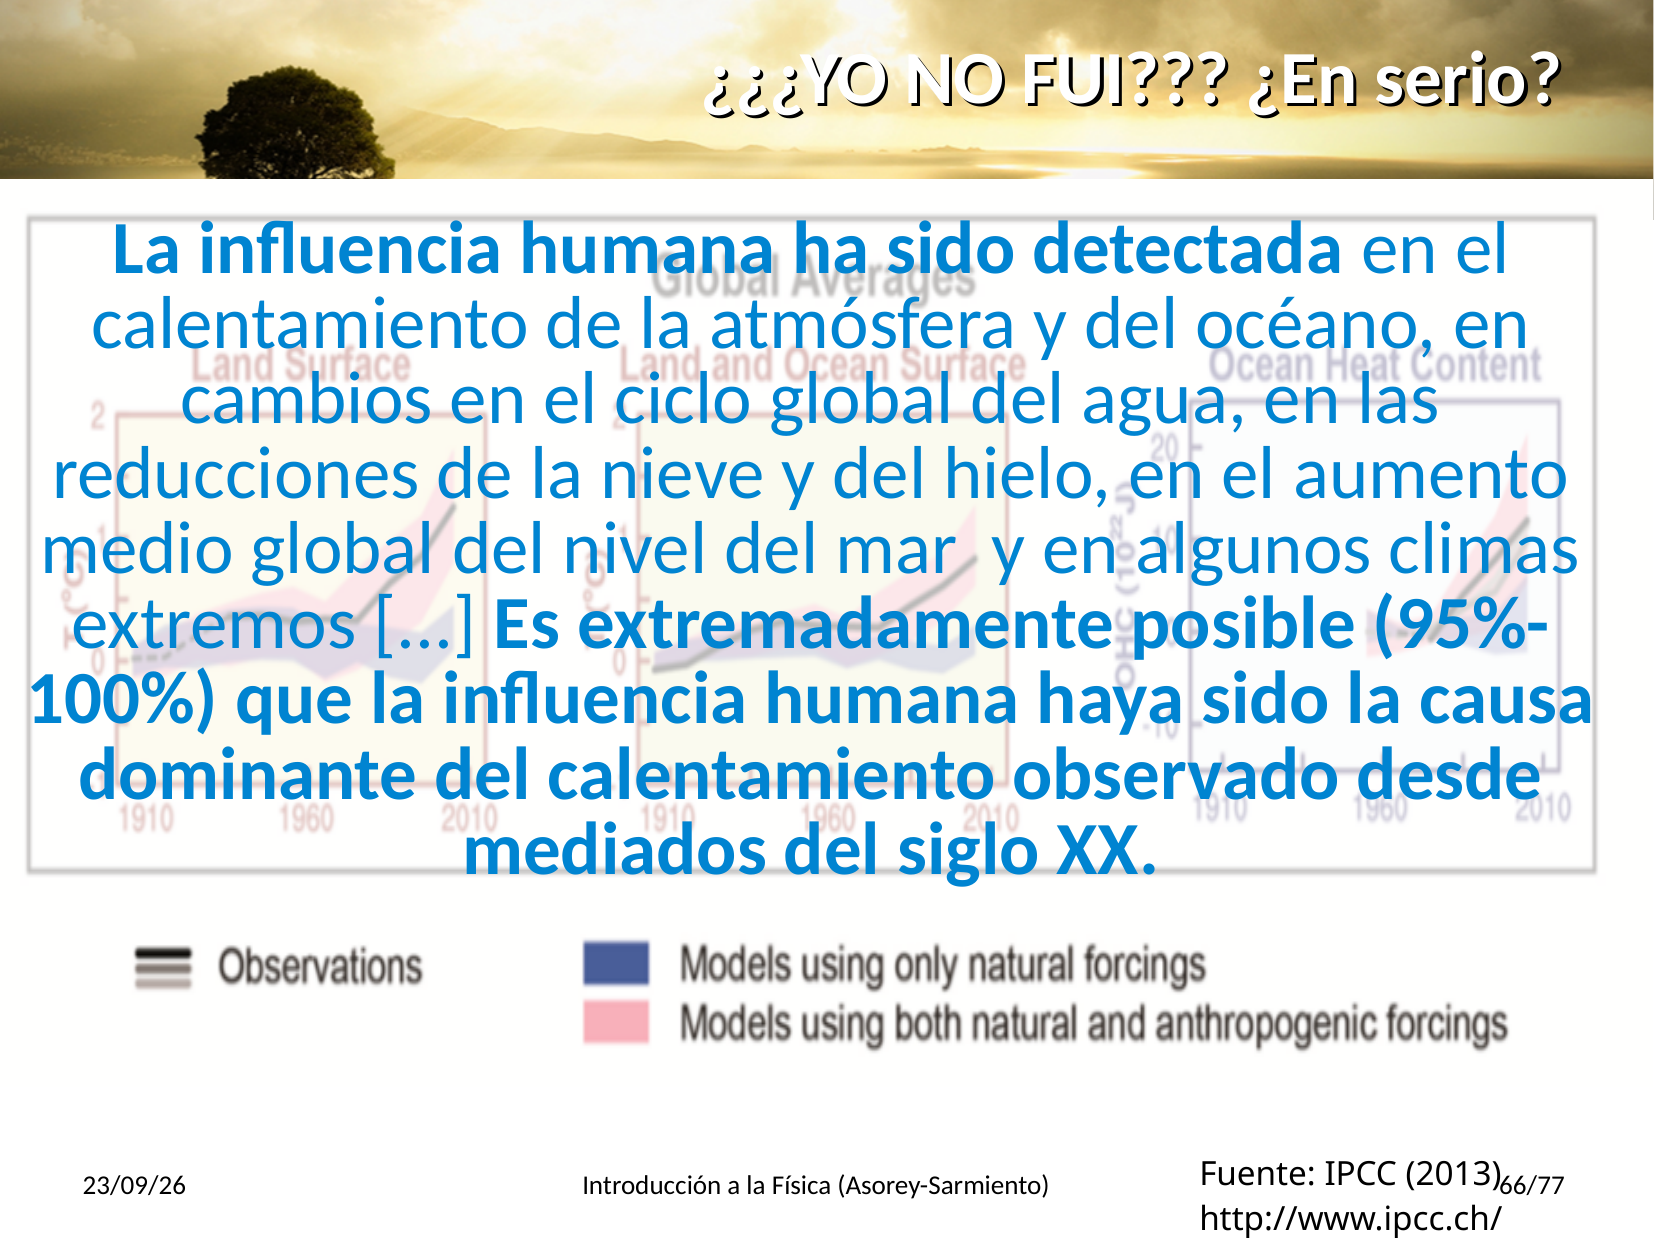

# ¿¿¿YO NO FUI??? ¿En serio?
La influencia humana ha sido detectada en el calentamiento de la atmósfera y del océano, en cambios en el ciclo global del agua, en las reducciones de la nieve y del hielo, en el aumento medio global del nivel del mar y en algunos climas extremos [...] Es extremadamente posible (95%-100%) que la influencia humana haya sido la causa dominante del calentamiento observado desde mediados del siglo XX.
Fuente: IPCC (2013)
http://www.ipcc.ch/
Introducción a la Física (Asorey-Sarmiento)
66